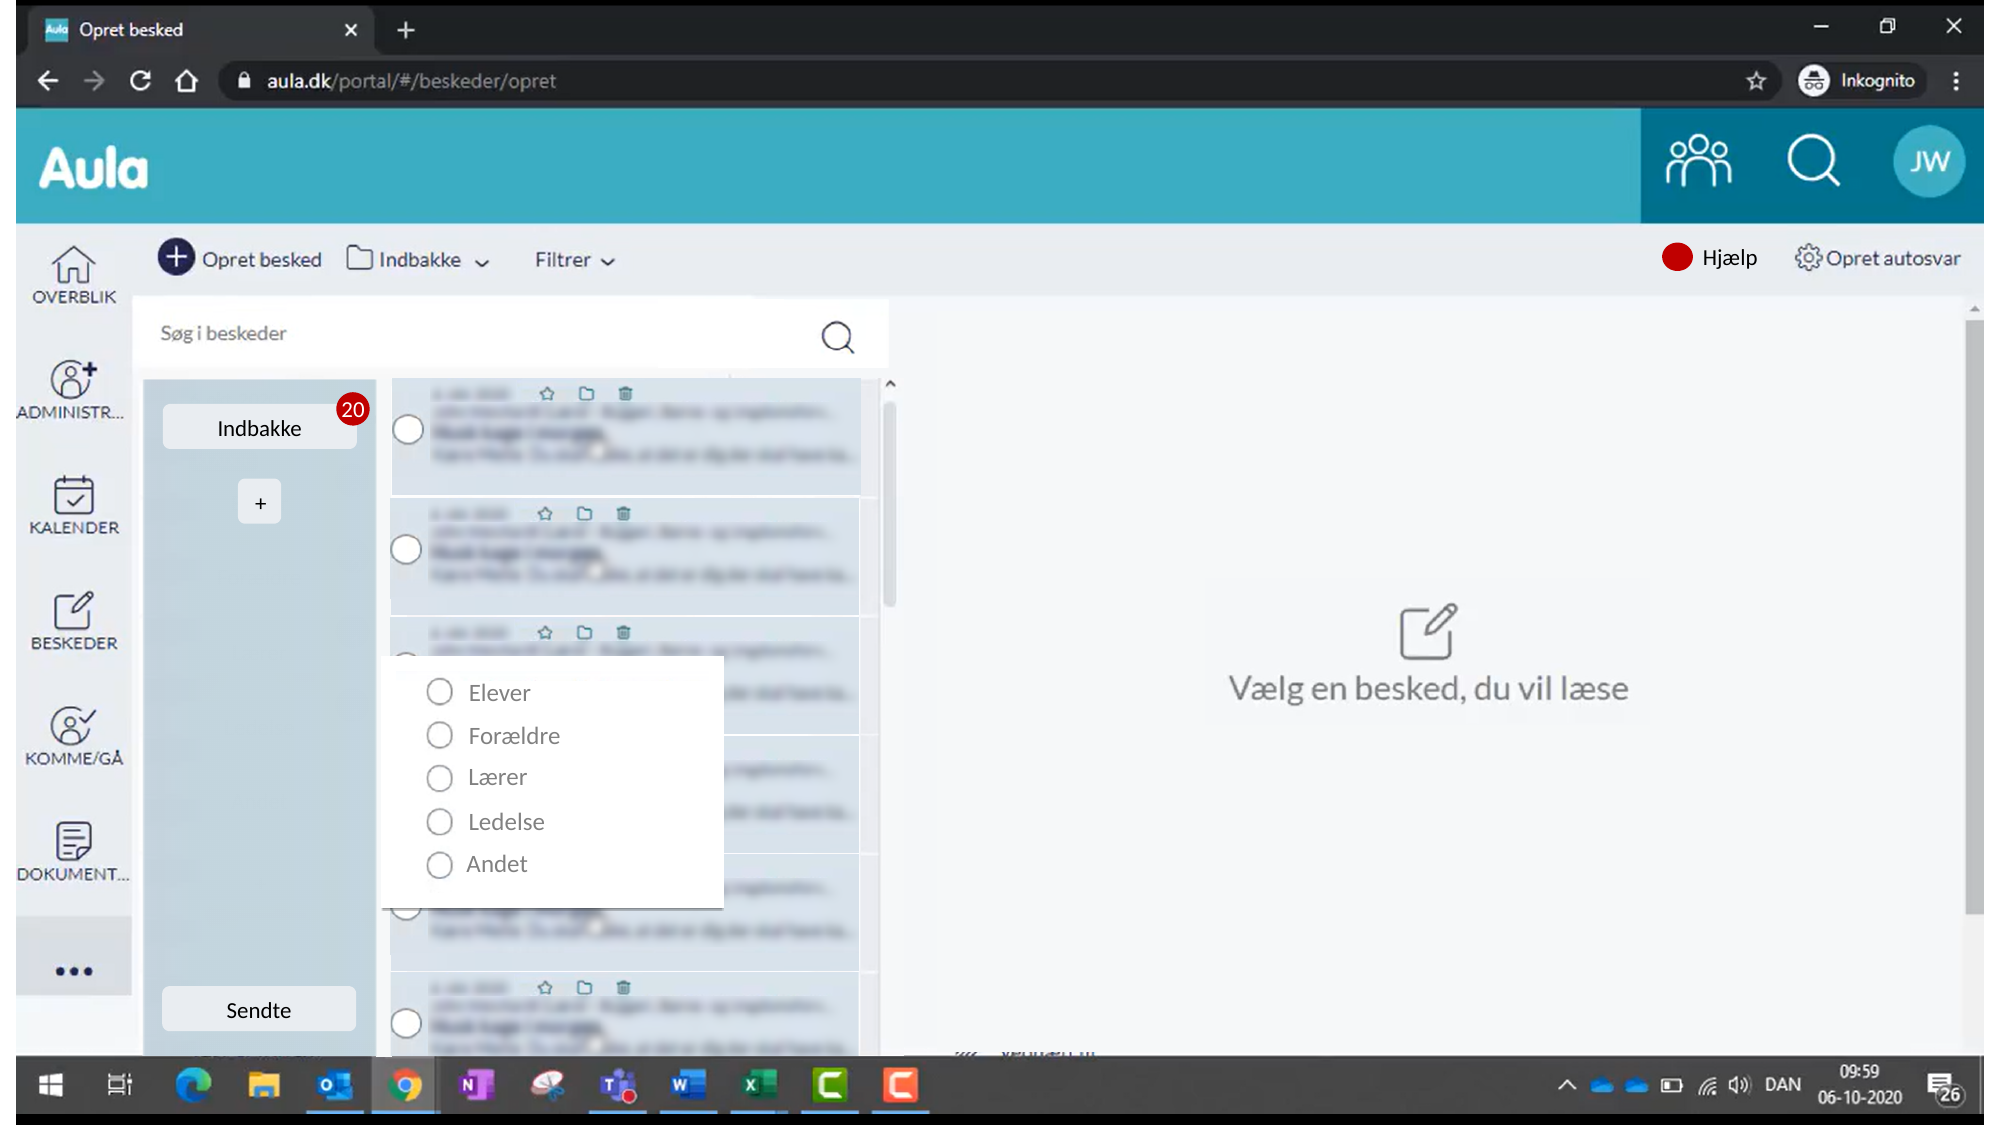

Hjælp
20
6
Indbakke
Indbakke
2
Elever
+
2
Forældre
1
Lærer
Elever
1
Ledelse
Forældre
Lærer
Andet
Ledelse
Andet
+
Sendte